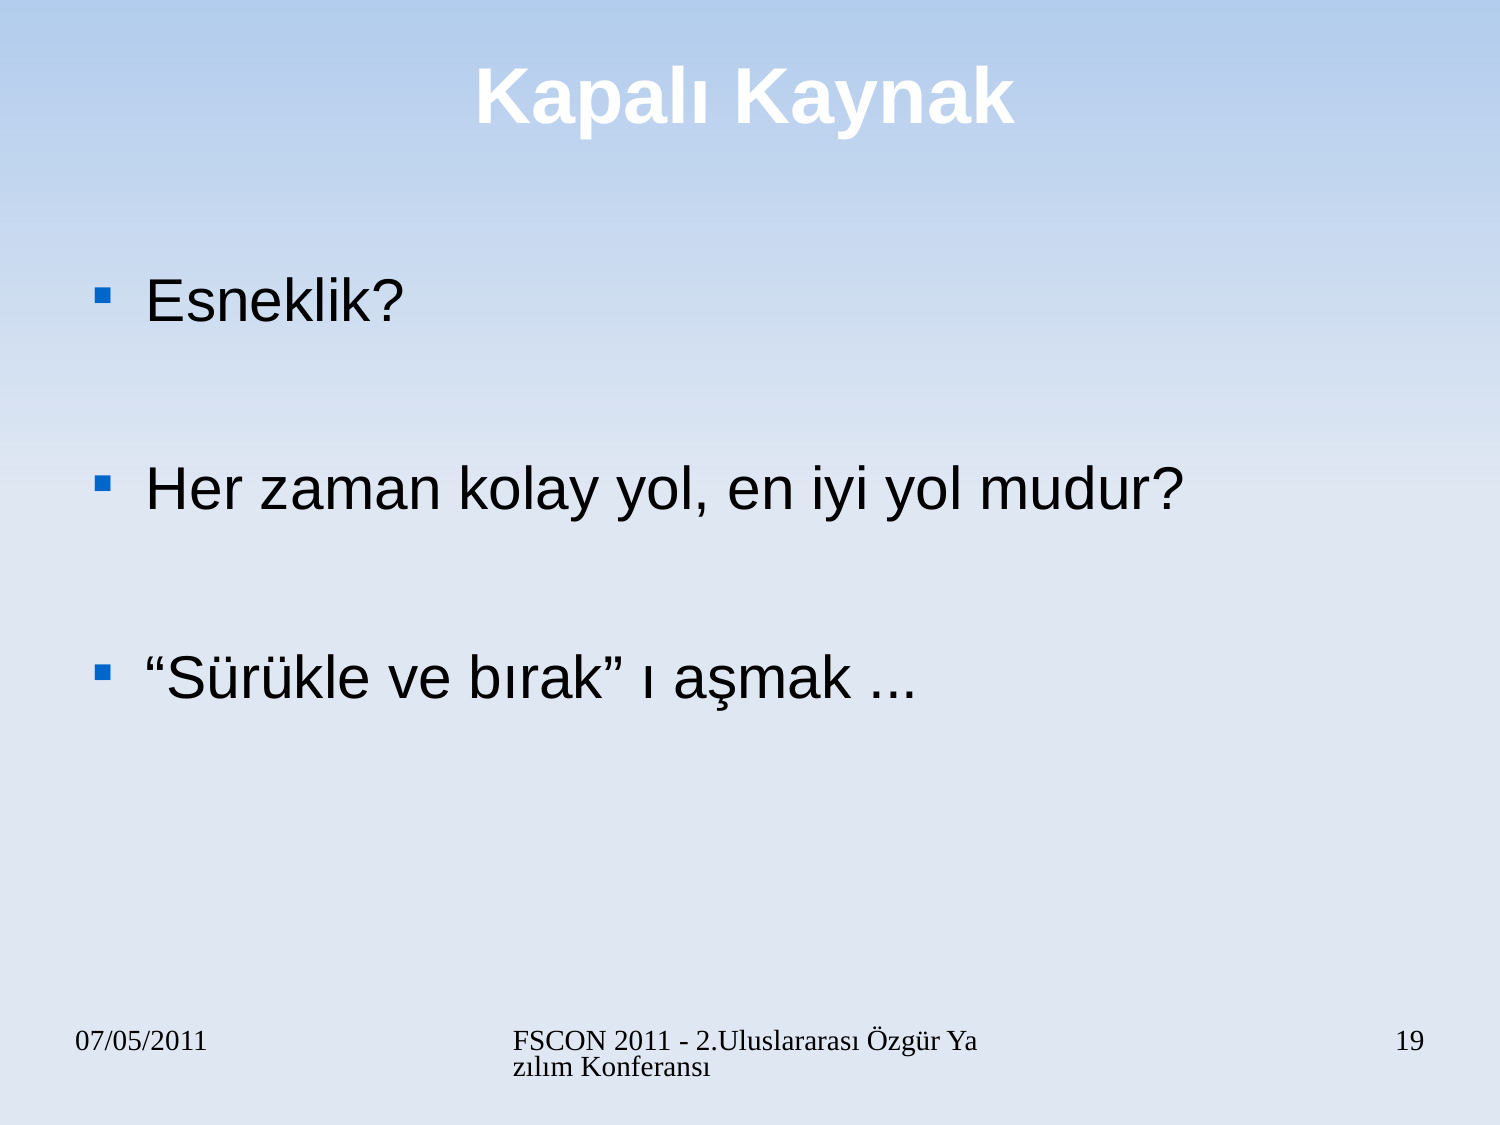

# Kapalı Kaynak
Esneklik?
Her zaman kolay yol, en iyi yol mudur?
“Sürükle ve bırak” ı aşmak ...
07/05/2011
FSCON 2011 - 2.Uluslararası Özgür Yazılım Konferansı
19